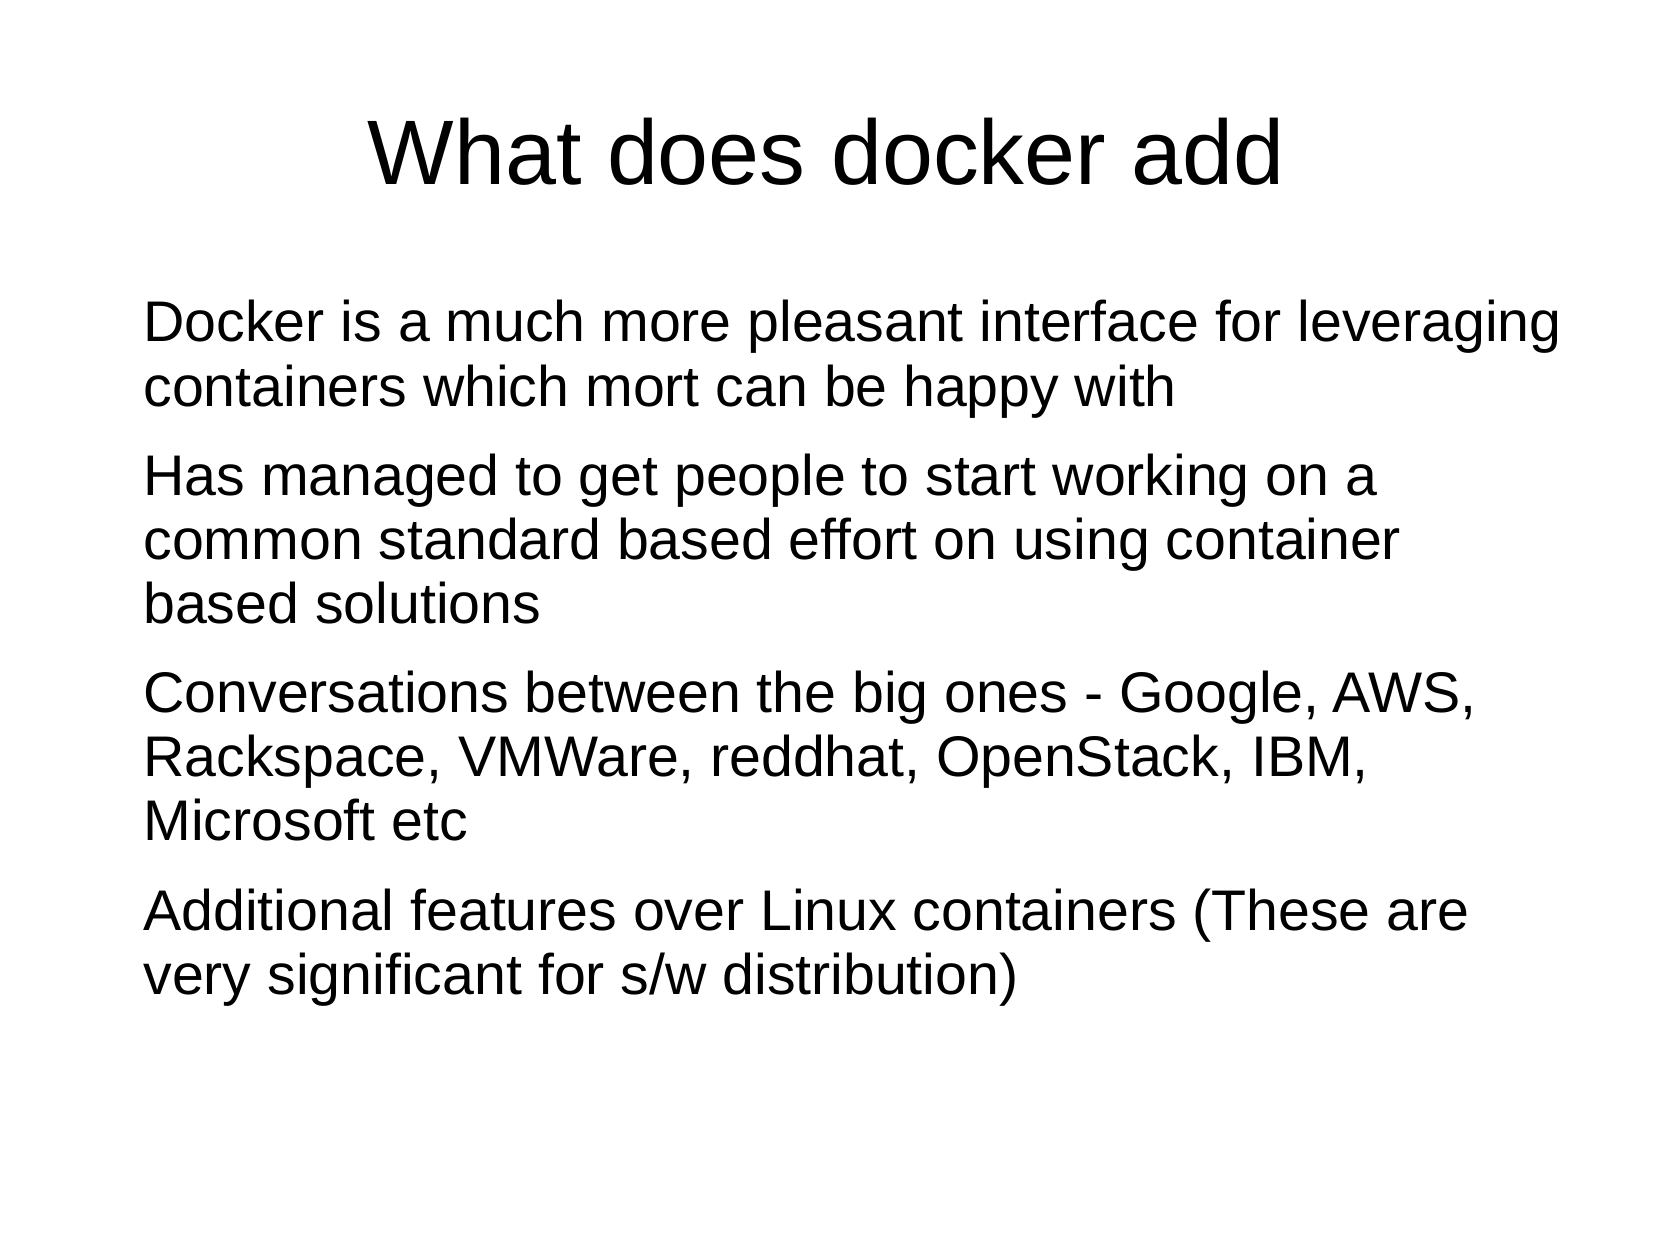

# What does docker add
Docker is a much more pleasant interface for leveraging containers which mort can be happy with
Has managed to get people to start working on a common standard based effort on using container based solutions
Conversations between the big ones - Google, AWS, Rackspace, VMWare, reddhat, OpenStack, IBM, Microsoft etc
Additional features over Linux containers (These are very significant for s/w distribution)